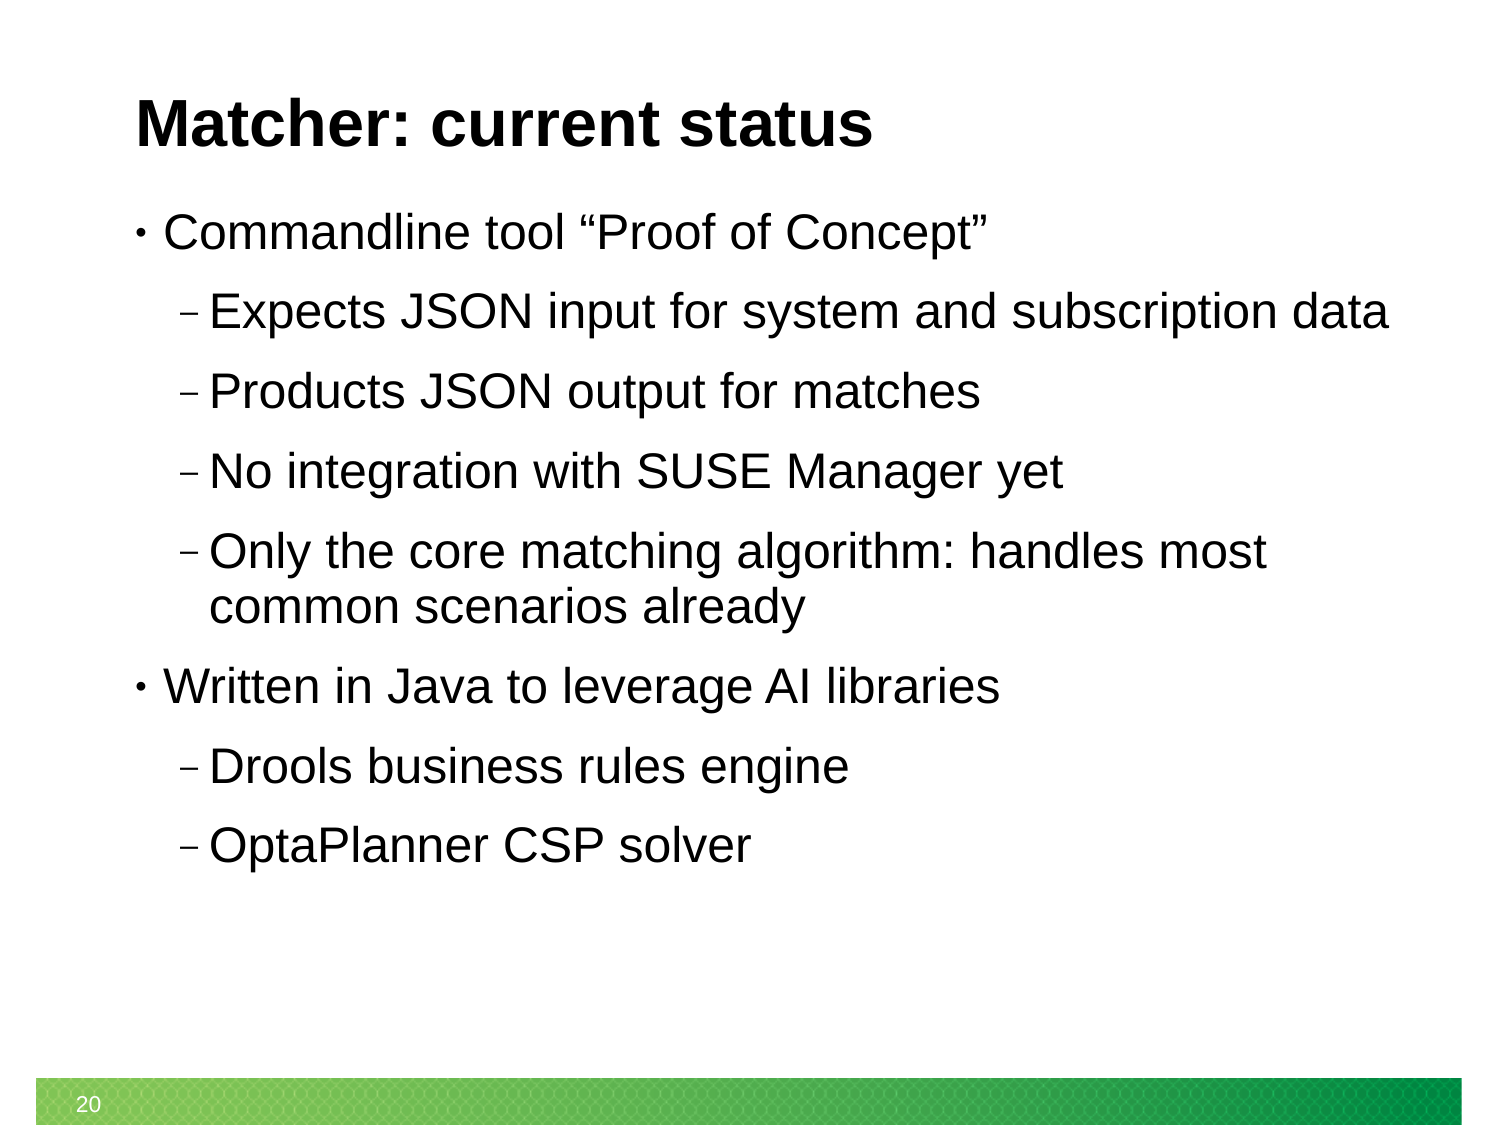

# Matcher: current status
Commandline tool “Proof of Concept”
Expects JSON input for system and subscription data
Products JSON output for matches
No integration with SUSE Manager yet
Only the core matching algorithm: handles most common scenarios already
Written in Java to leverage AI libraries
Drools business rules engine
OptaPlanner CSP solver